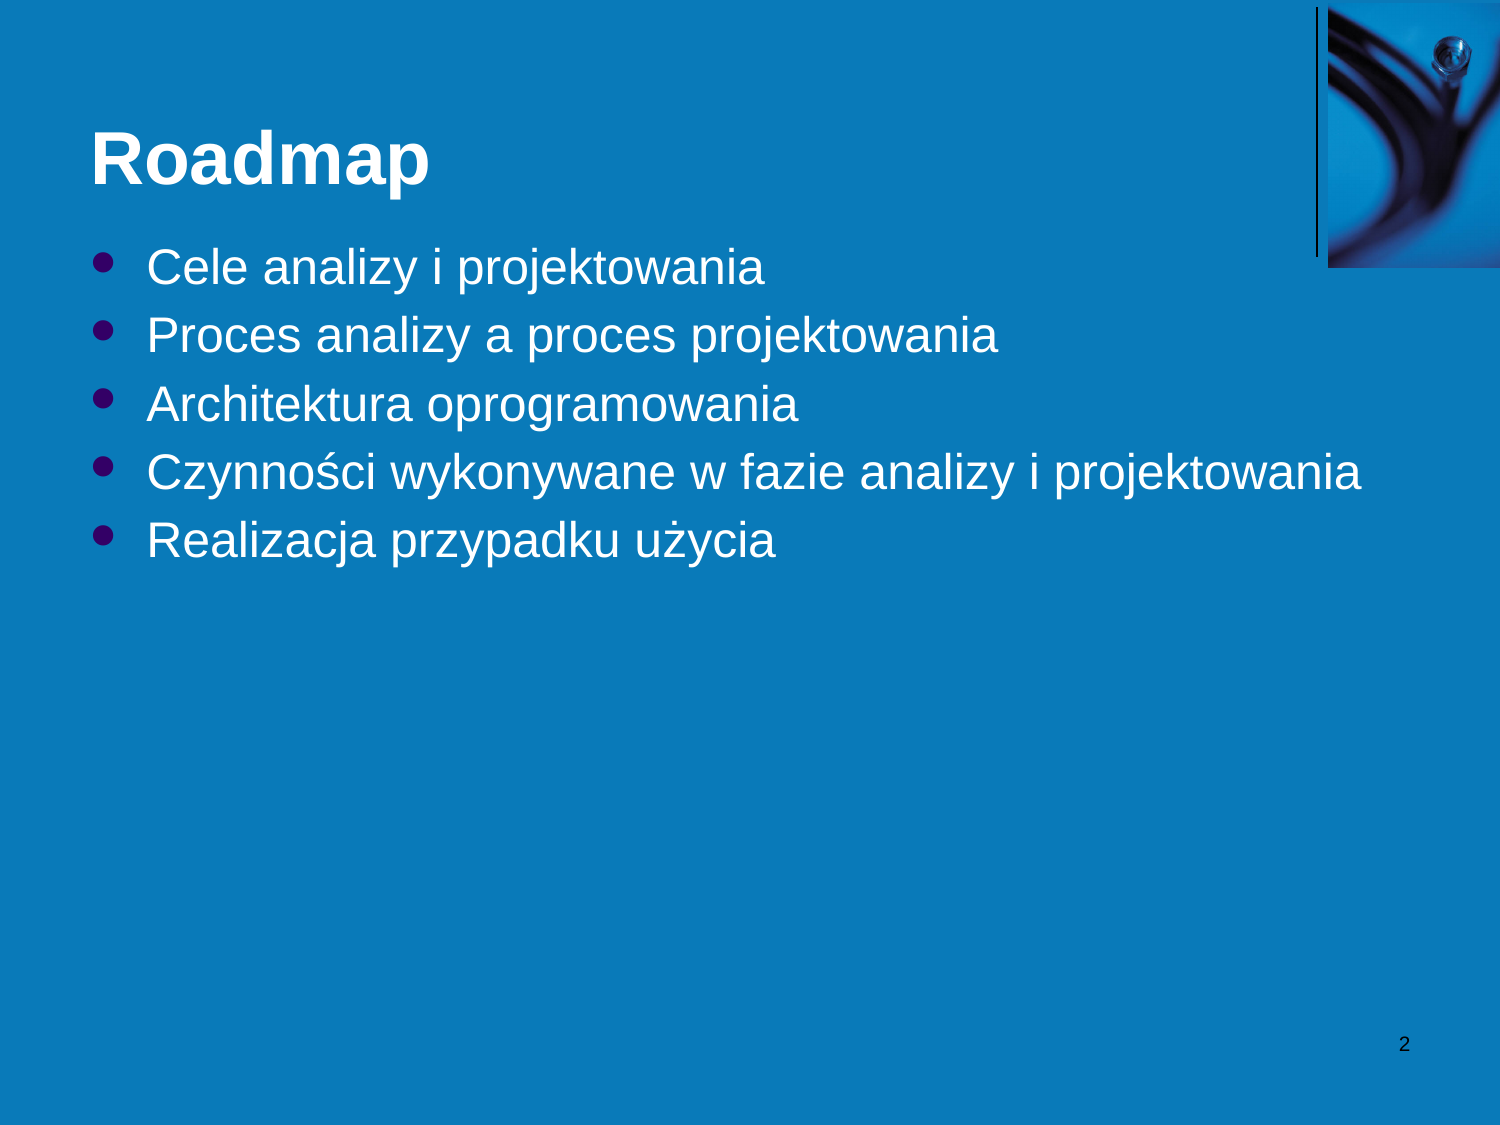

# Roadmap
Cele analizy i projektowania
Proces analizy a proces projektowania
Architektura oprogramowania
Czynności wykonywane w fazie analizy i projektowania
Realizacja przypadku użycia
2